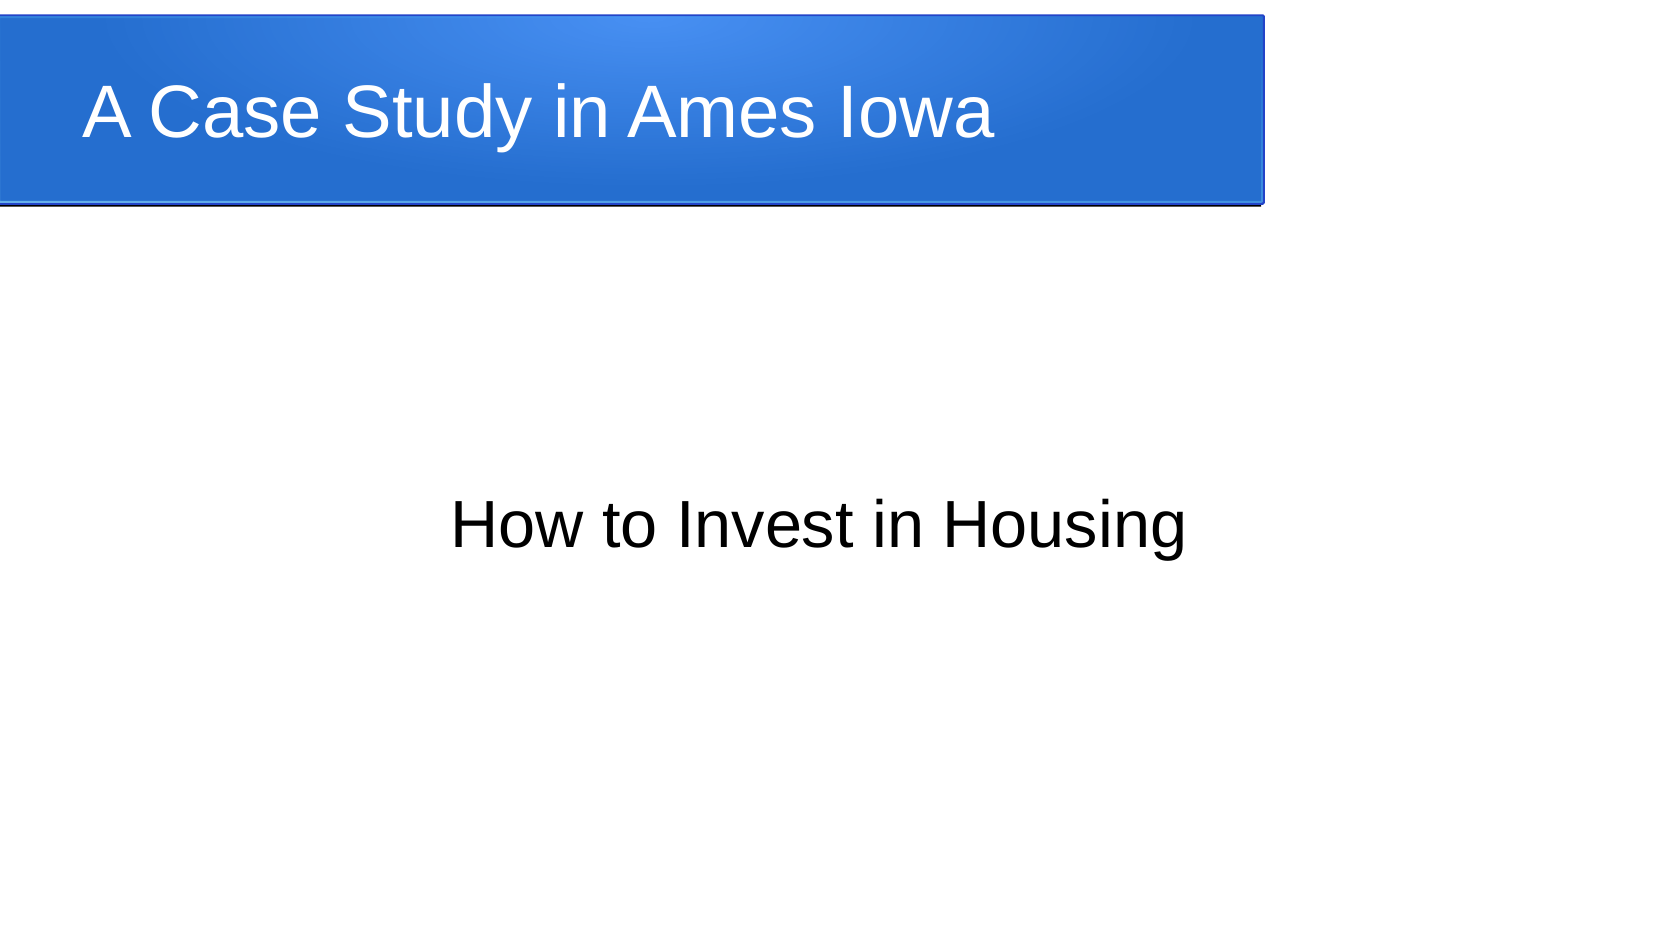

# A Case Study in Ames Iowa
How to Invest in Housing